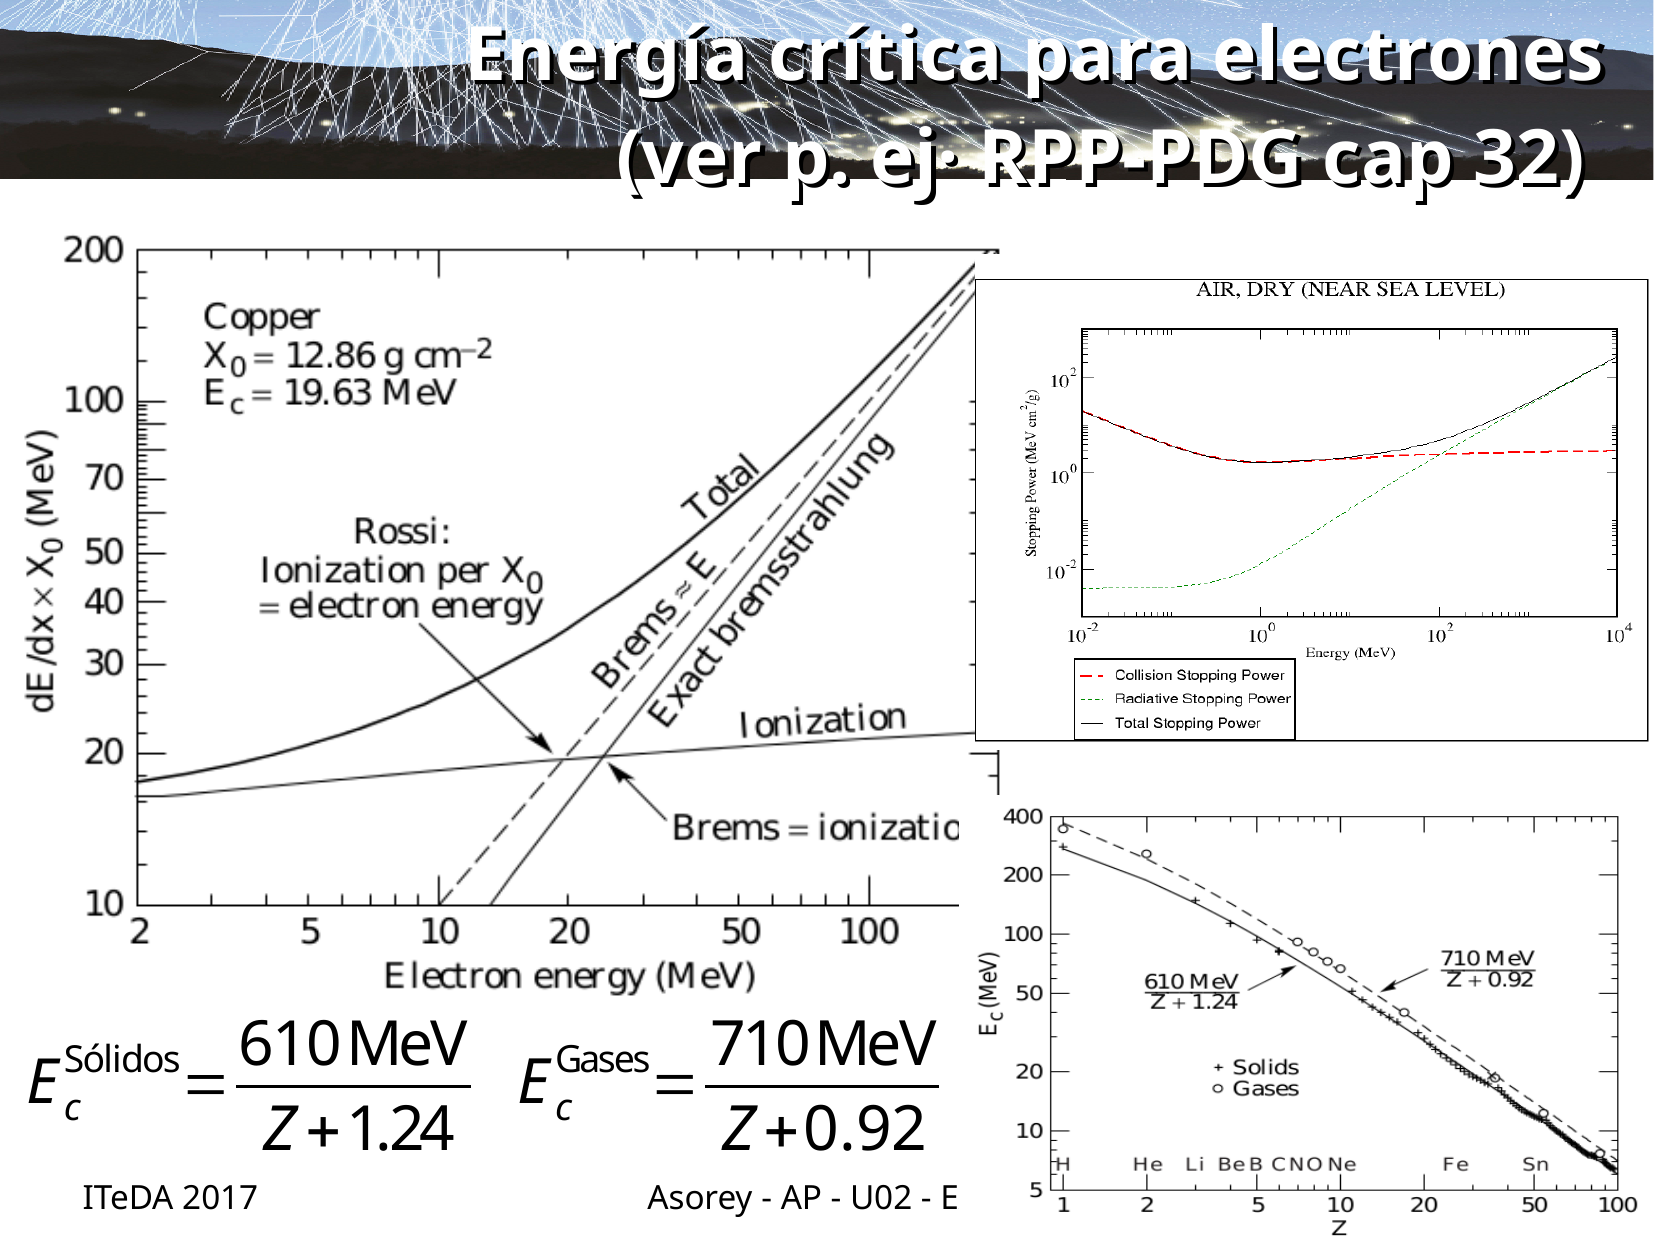

# Energía crítica para electrones (ver p. ej· RPP-PDG cap 32)
ITeDA 2017
Asorey - AP - U02 - EAS
13